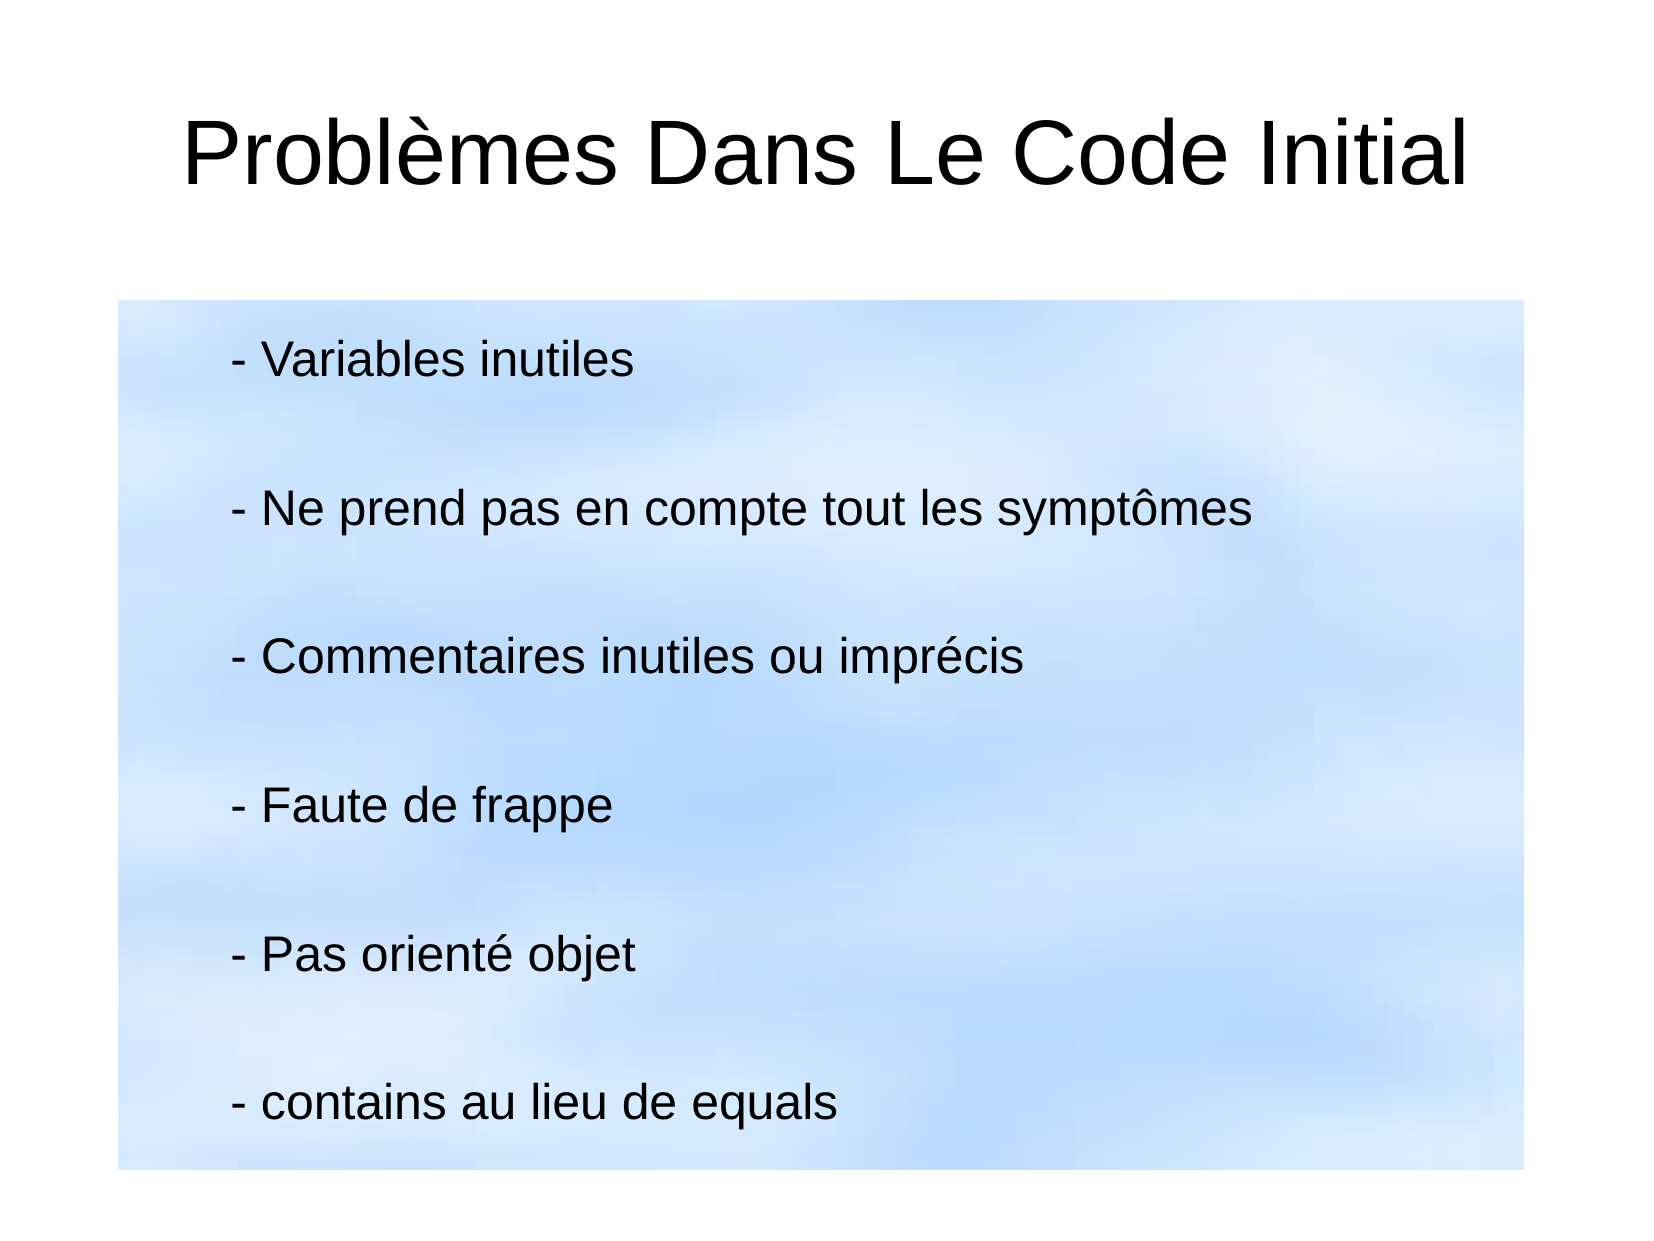

- Variables inutiles
		- Ne prend pas en compte tout les symptômes
		- Commentaires inutiles ou imprécis
		- Faute de frappe
		- Pas orienté objet
		- contains au lieu de equals
# Problèmes Dans Le Code Initial